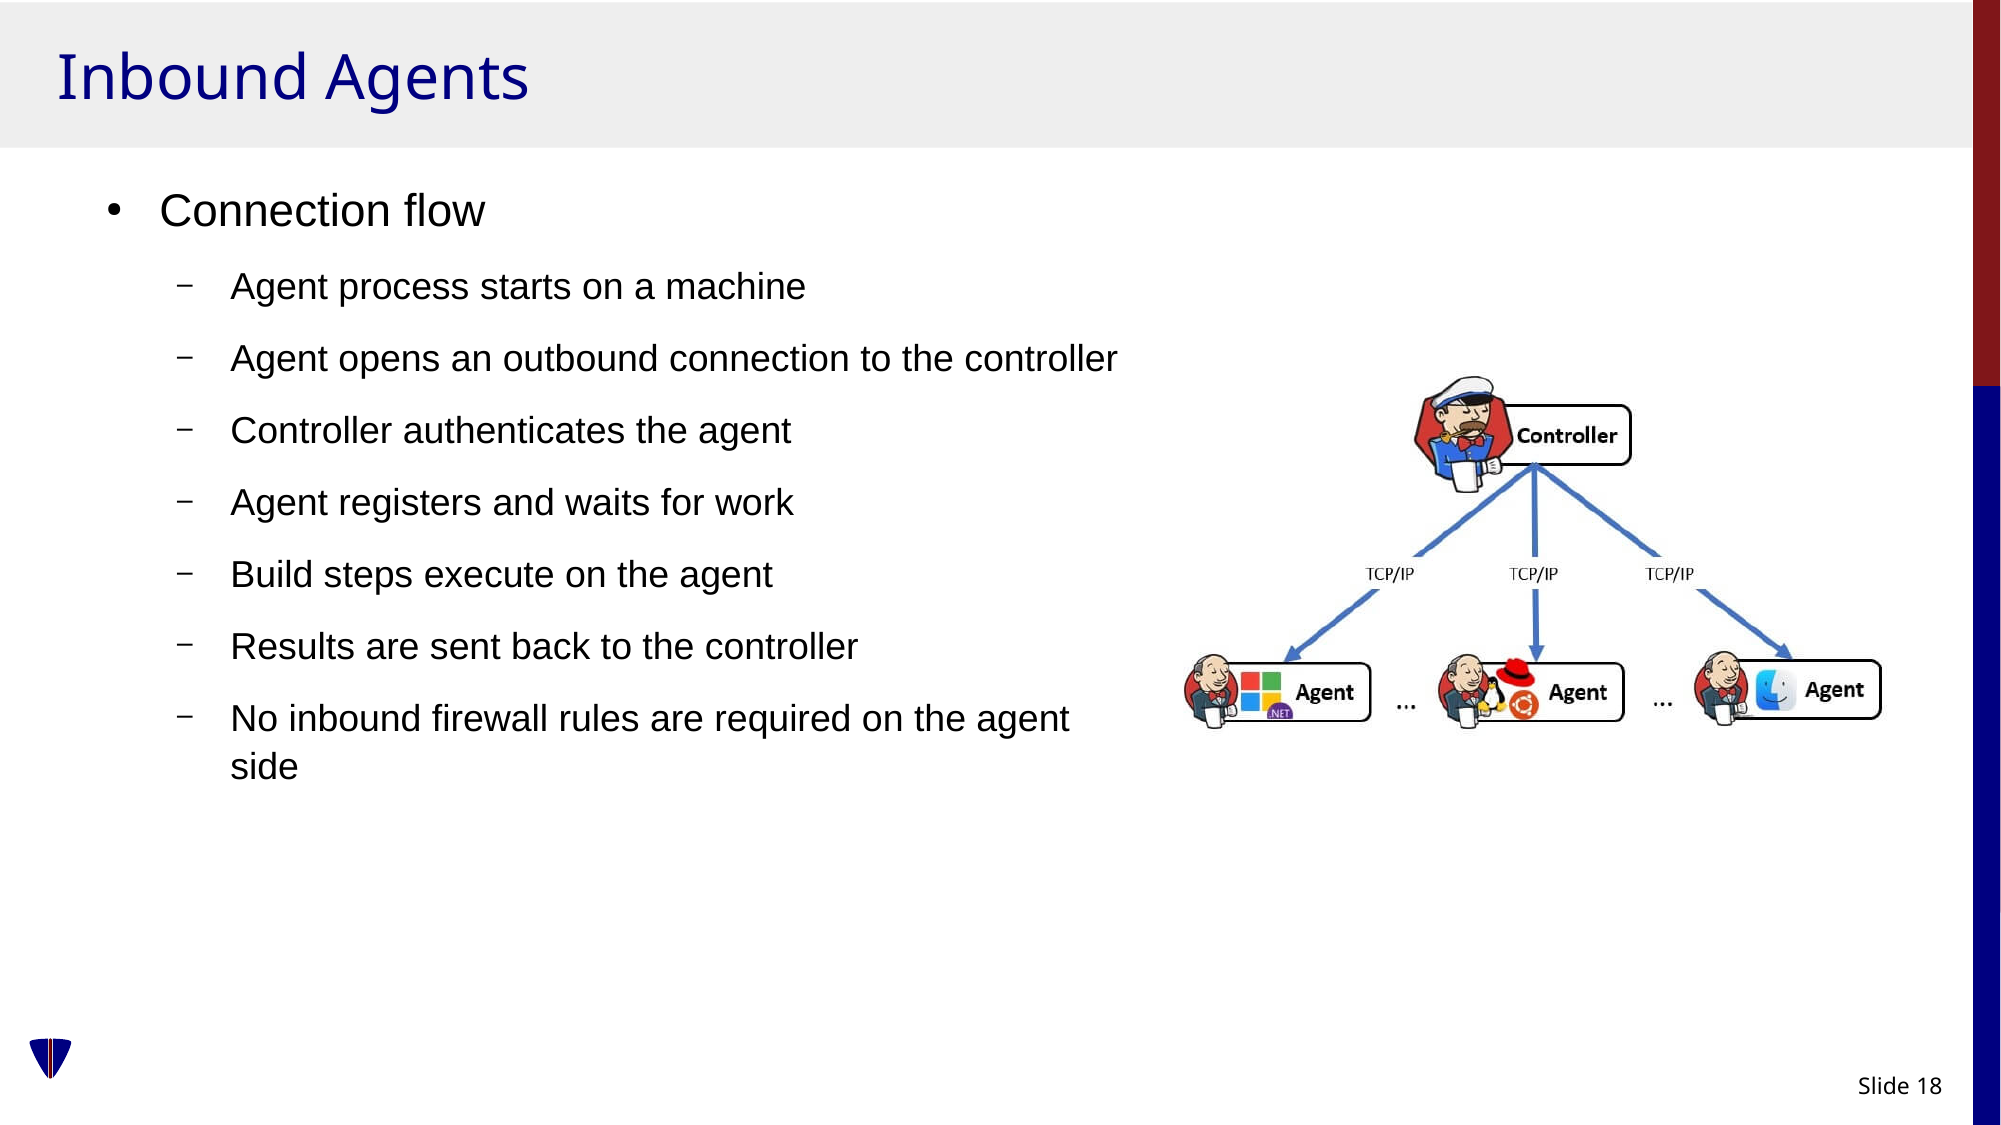

# Inbound Agents
Connection flow
Agent process starts on a machine
Agent opens an outbound connection to the controller
Controller authenticates the agent
Agent registers and waits for work
Build steps execute on the agent
Results are sent back to the controller
No inbound firewall rules are required on the agent side